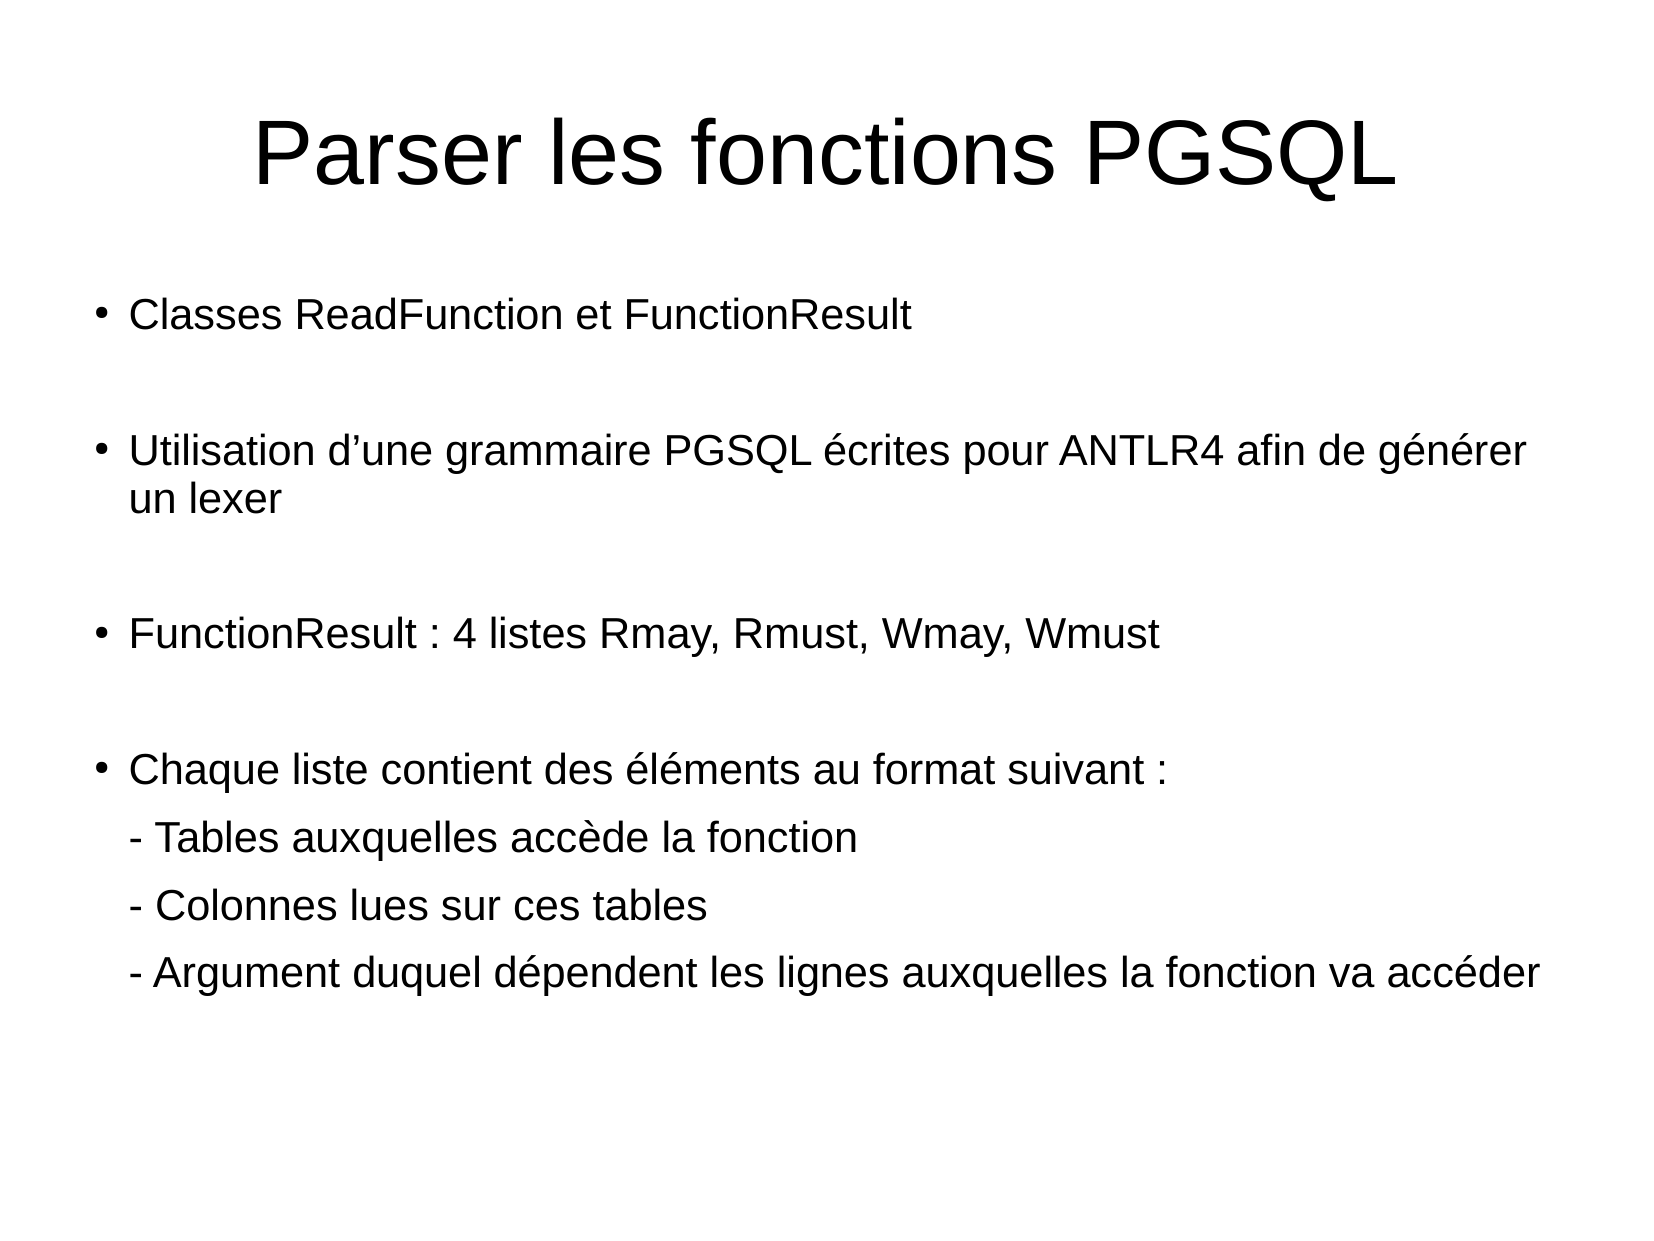

# Parser les fonctions PGSQL
Classes ReadFunction et FunctionResult
Utilisation d’une grammaire PGSQL écrites pour ANTLR4 afin de générer un lexer
FunctionResult : 4 listes Rmay, Rmust, Wmay, Wmust
Chaque liste contient des éléments au format suivant :
- Tables auxquelles accède la fonction
- Colonnes lues sur ces tables
- Argument duquel dépendent les lignes auxquelles la fonction va accéder